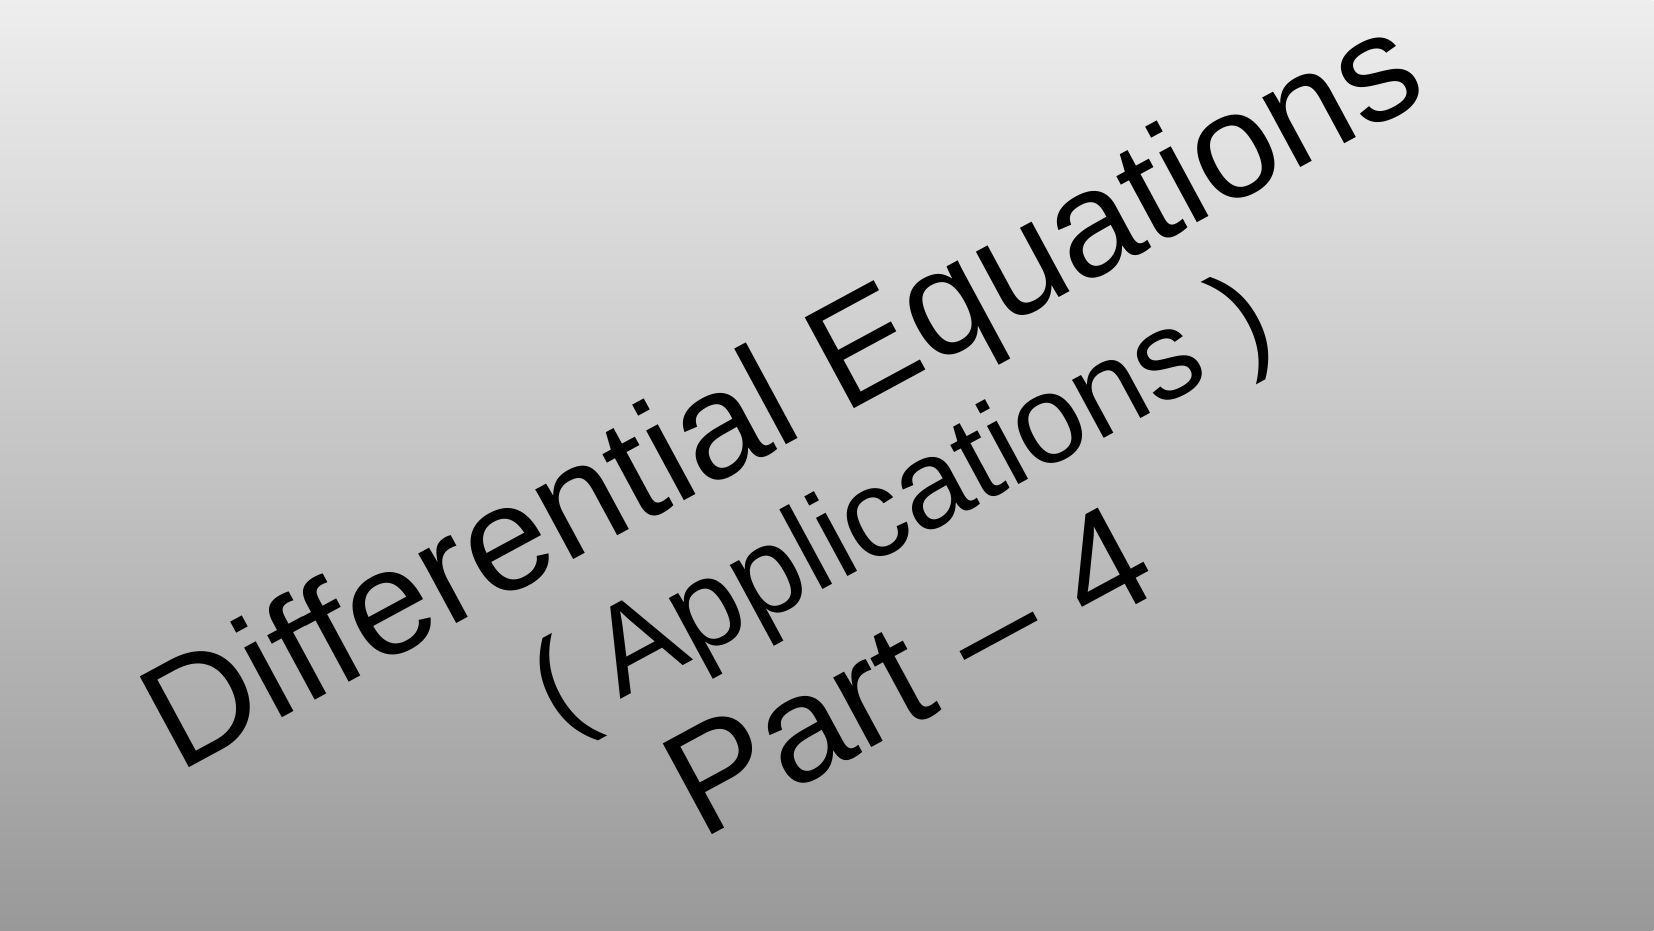

# Differential Equations ( Applications ) Part – 4